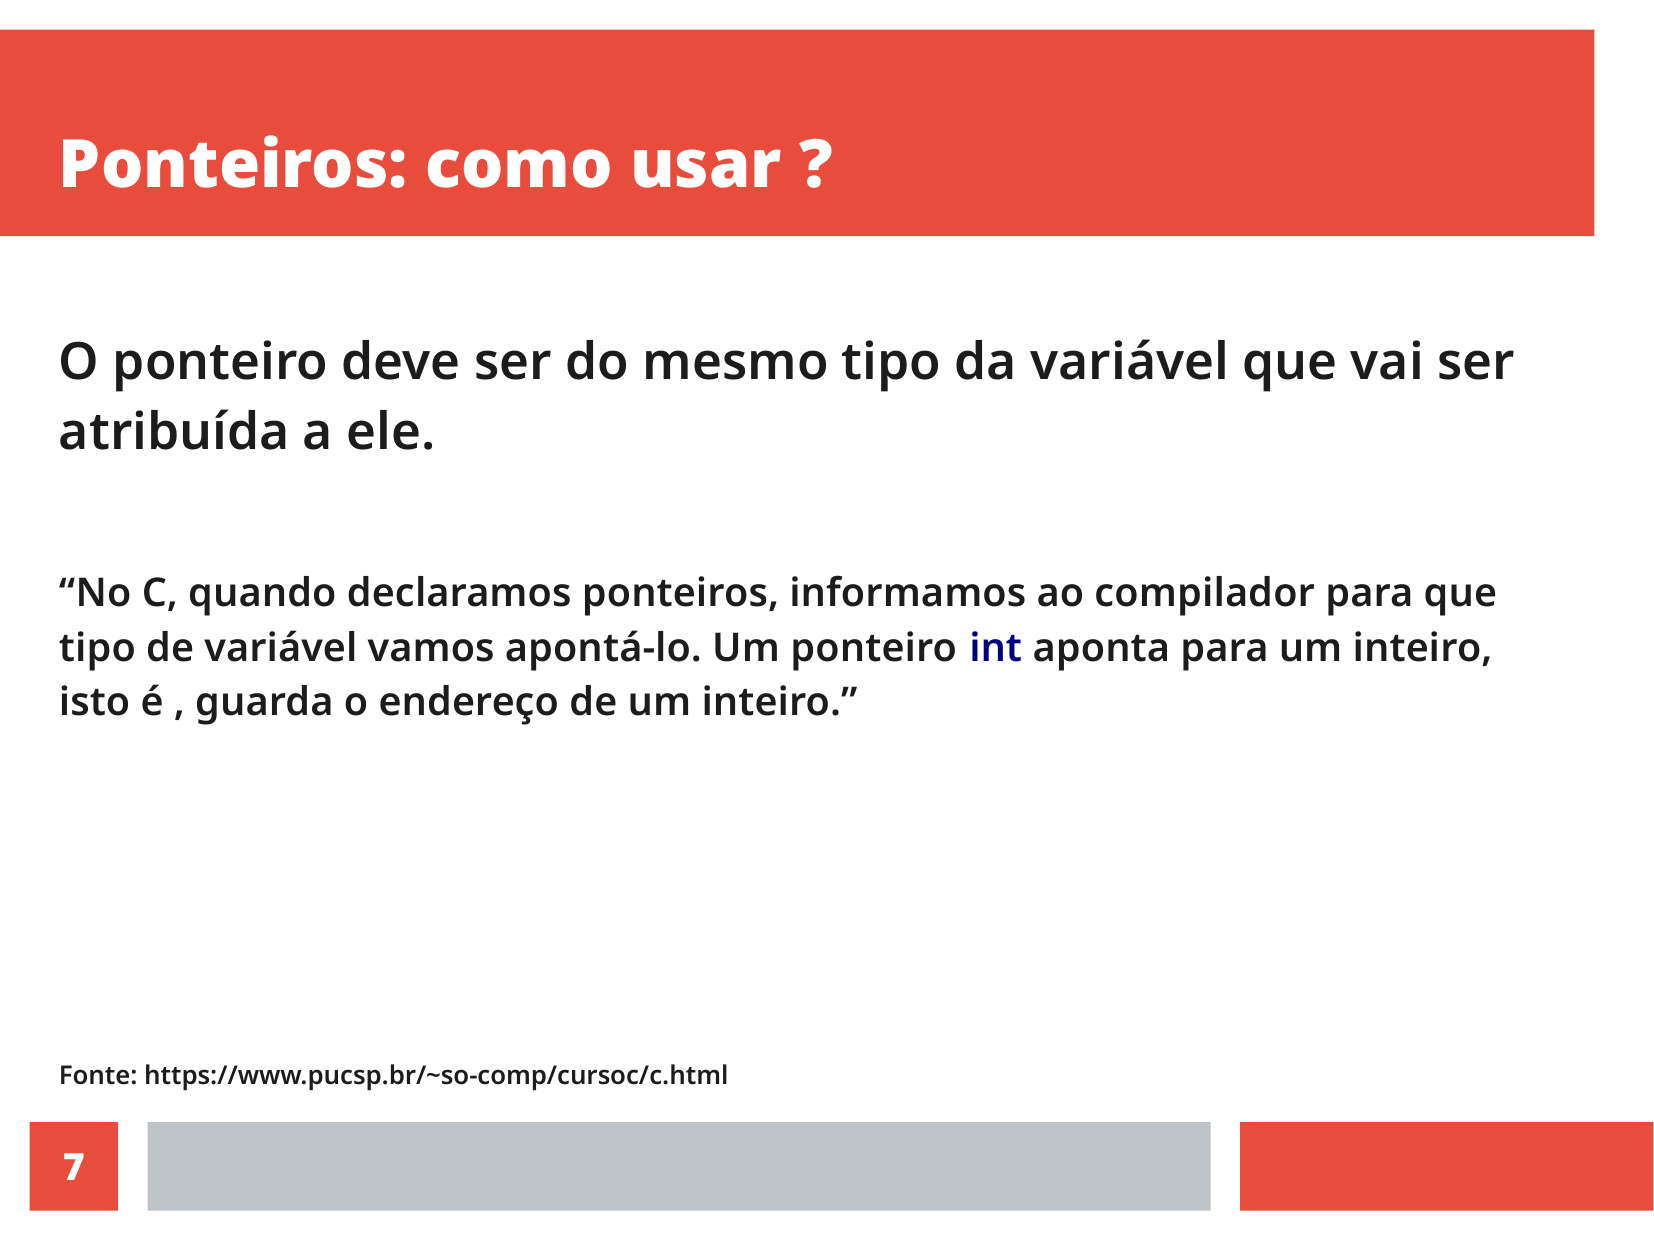

# Ponteiros: como usar ?
O ponteiro deve ser do mesmo tipo da variável que vai ser atribuída a ele.
“No C, quando declaramos ponteiros, informamos ao compilador para que tipo de variável vamos apontá-lo. Um ponteiro int aponta para um inteiro, isto é , guarda o endereço de um inteiro.”
Fonte: https://www.pucsp.br/~so-comp/cursoc/c.html
7